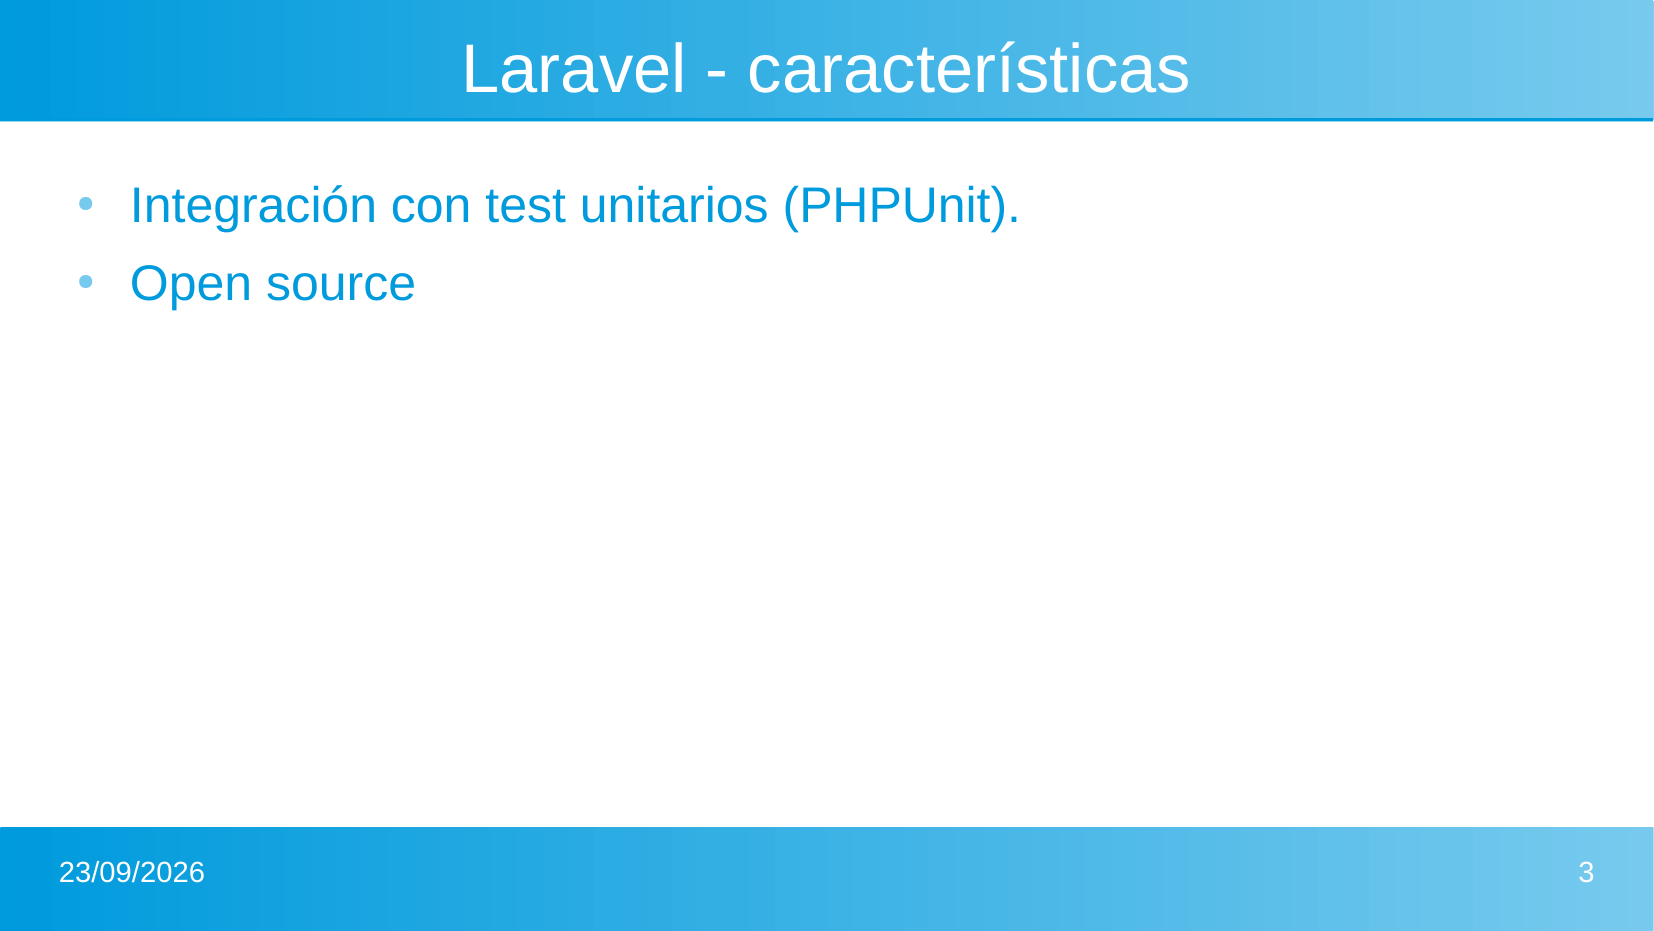

# Laravel - características
Integración con test unitarios (PHPUnit).
Open source
3